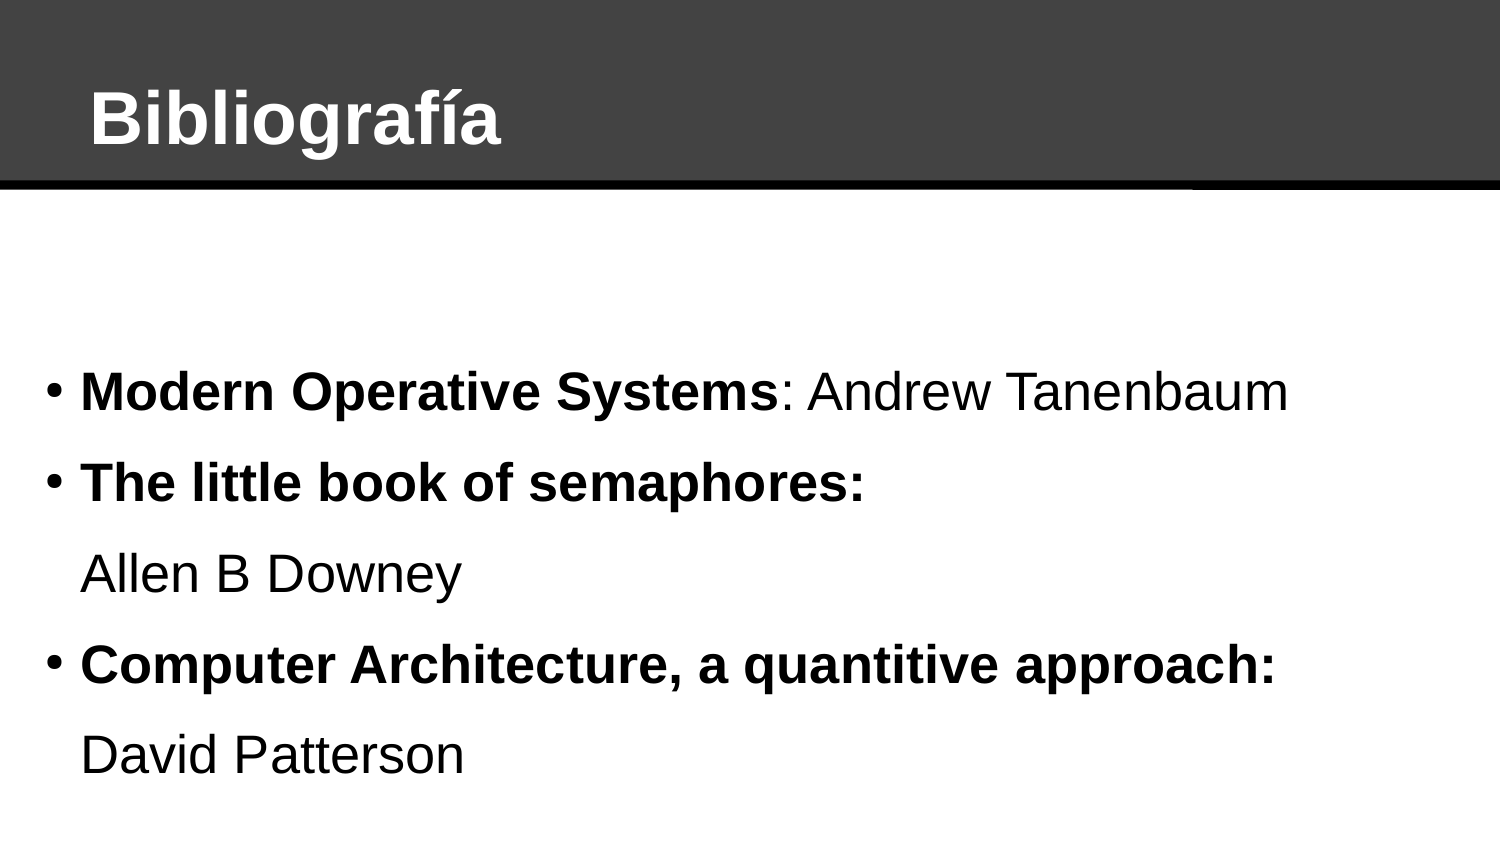

Bibliografía
Modern Operative Systems: Andrew Tanenbaum
The little book of semaphores:
Allen B Downey
Computer Architecture, a quantitive approach:
David Patterson